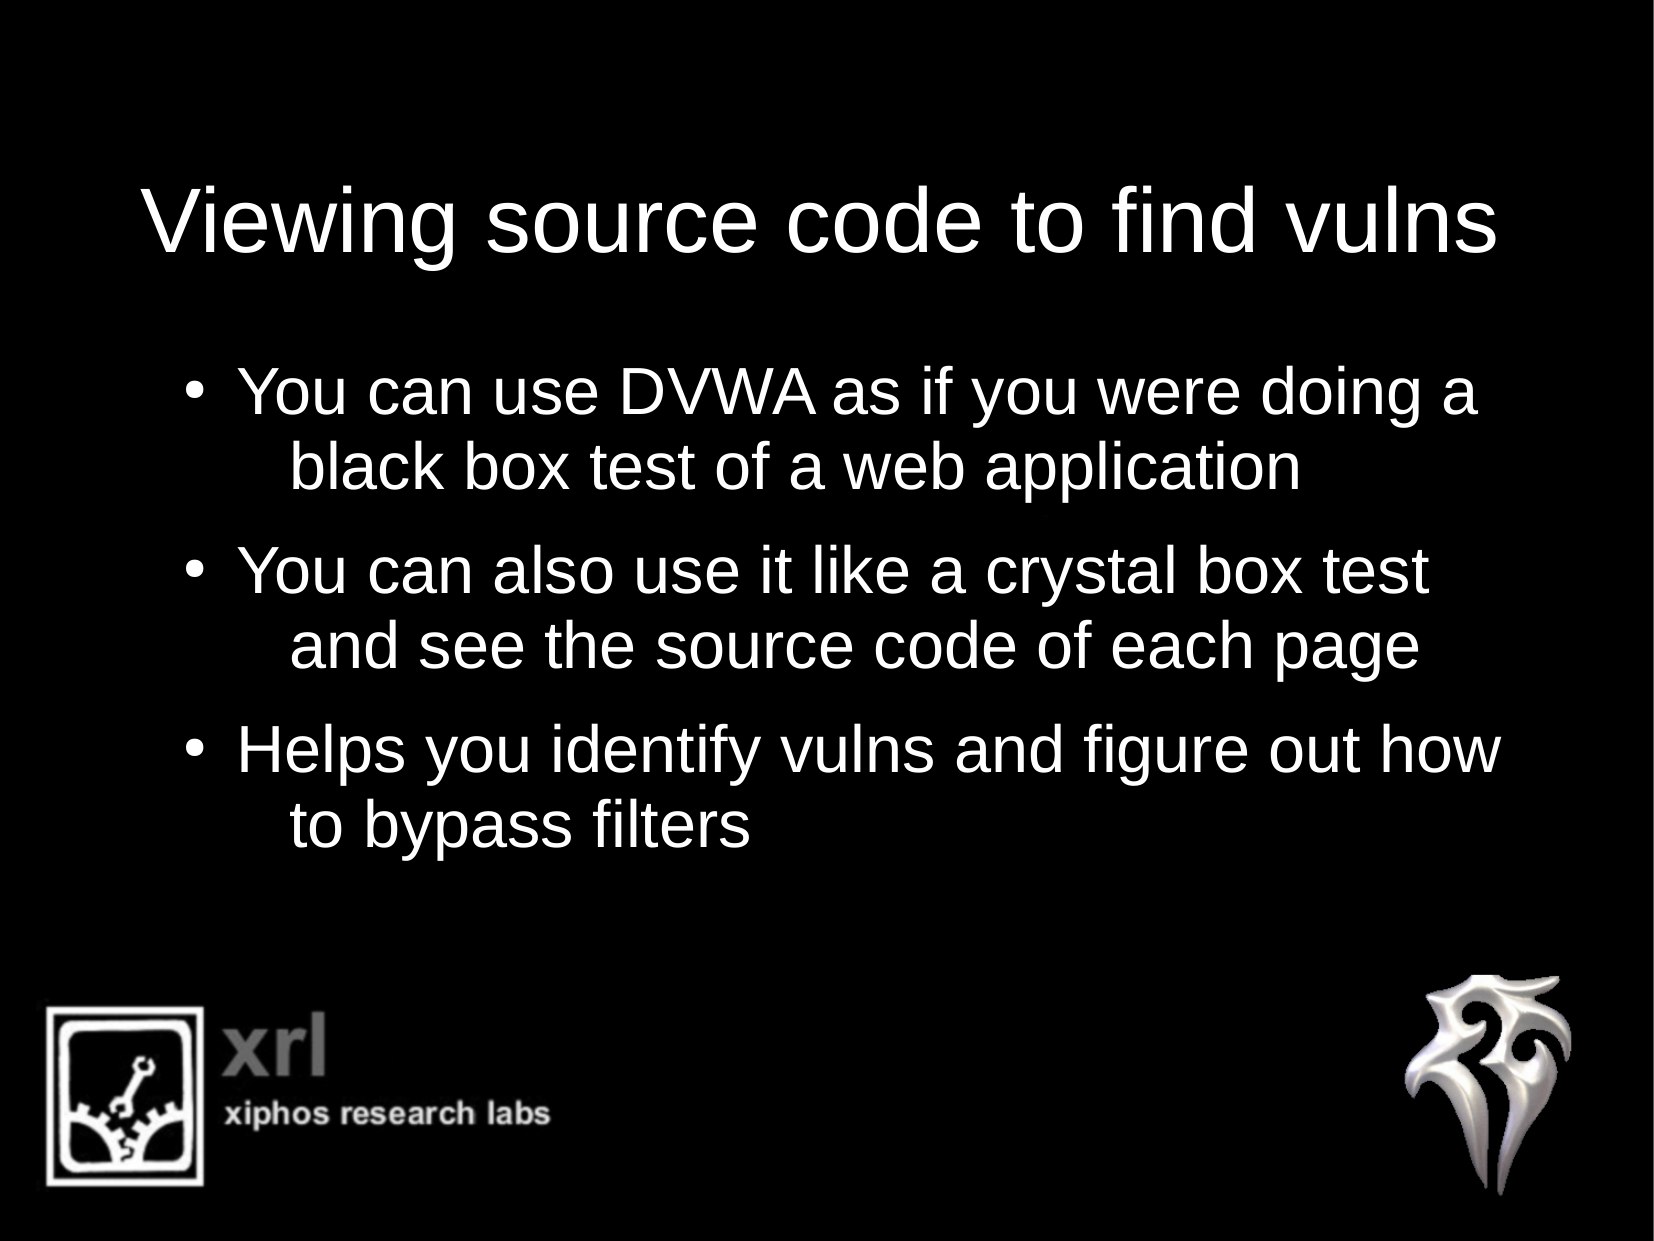

# Viewing source code to find vulns
You can use DVWA as if you were doing a black box test of a web application
You can also use it like a crystal box test and see the source code of each page
Helps you identify vulns and figure out how to bypass filters